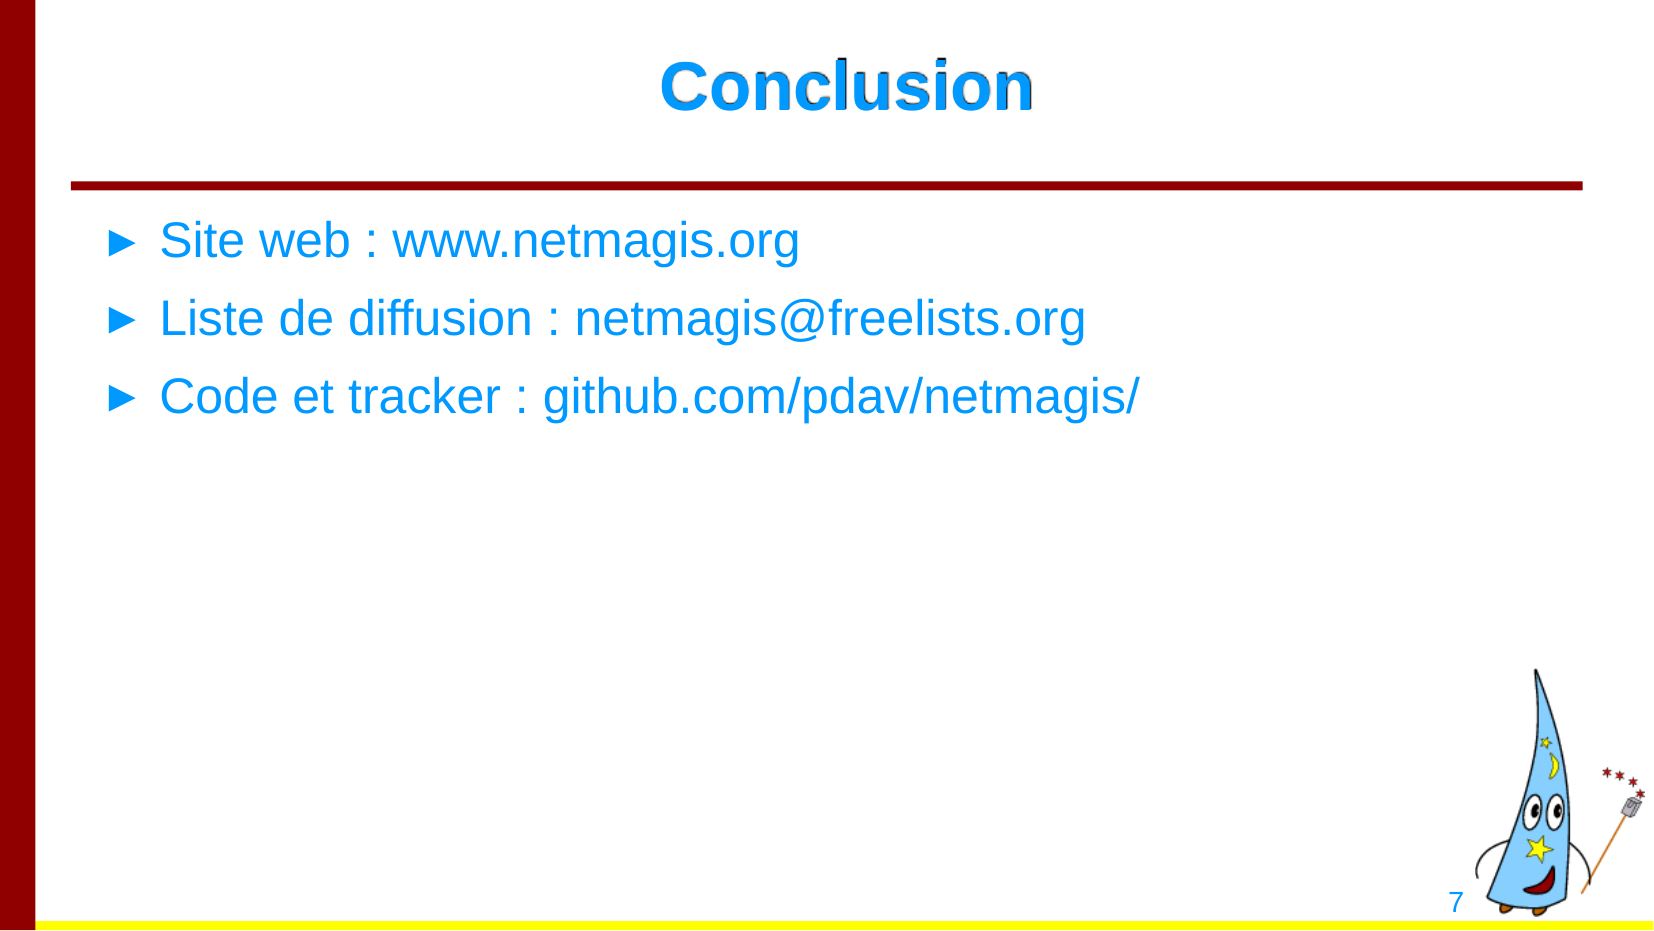

# Conclusion
Site web : www.netmagis.org
Liste de diffusion : netmagis@freelists.org
Code et tracker : github.com/pdav/netmagis/
7